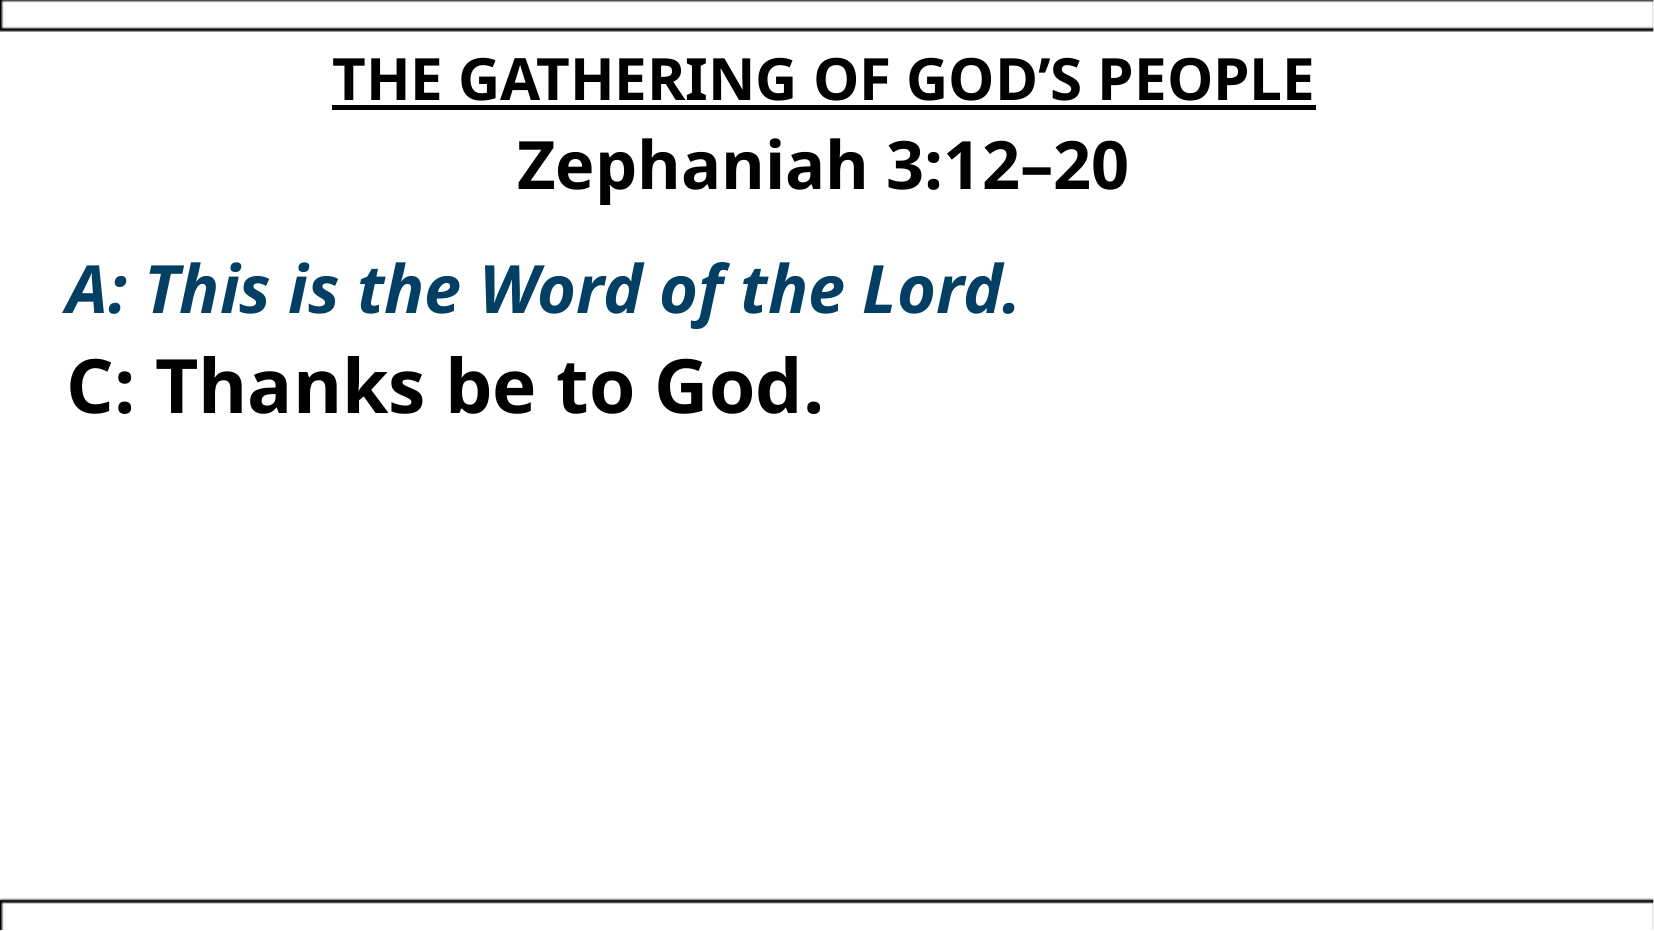

THE GATHERING OF GOD’S PEOPLE
Zephaniah 3:12–20
A: This is the Word of the Lord.
C: Thanks be to God.